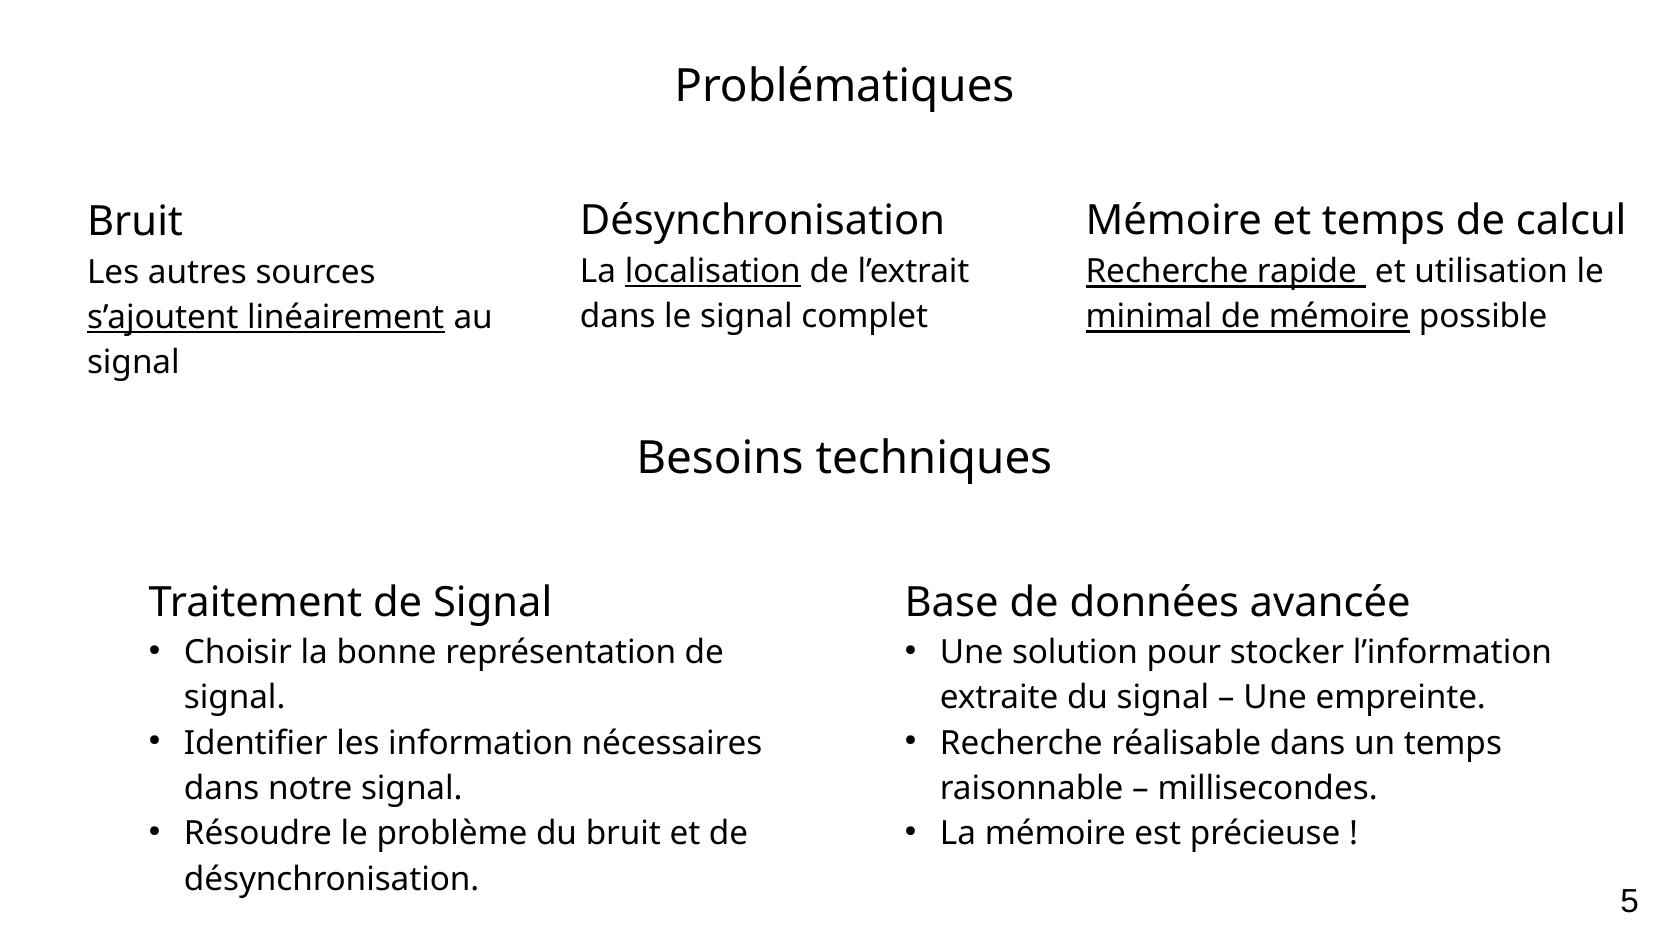

Problématiques
Désynchronisation
La localisation de l’extrait dans le signal complet
Mémoire et temps de calcul
Recherche rapide et utilisation le minimal de mémoire possible
Bruit
Les autres sources s’ajoutent linéairement au signal
Besoins techniques
Traitement de Signal
Choisir la bonne représentation de signal.
Identifier les information nécessaires dans notre signal.
Résoudre le problème du bruit et de désynchronisation.
Base de données avancée
Une solution pour stocker l’information extraite du signal – Une empreinte.
Recherche réalisable dans un temps raisonnable – millisecondes.
La mémoire est précieuse !